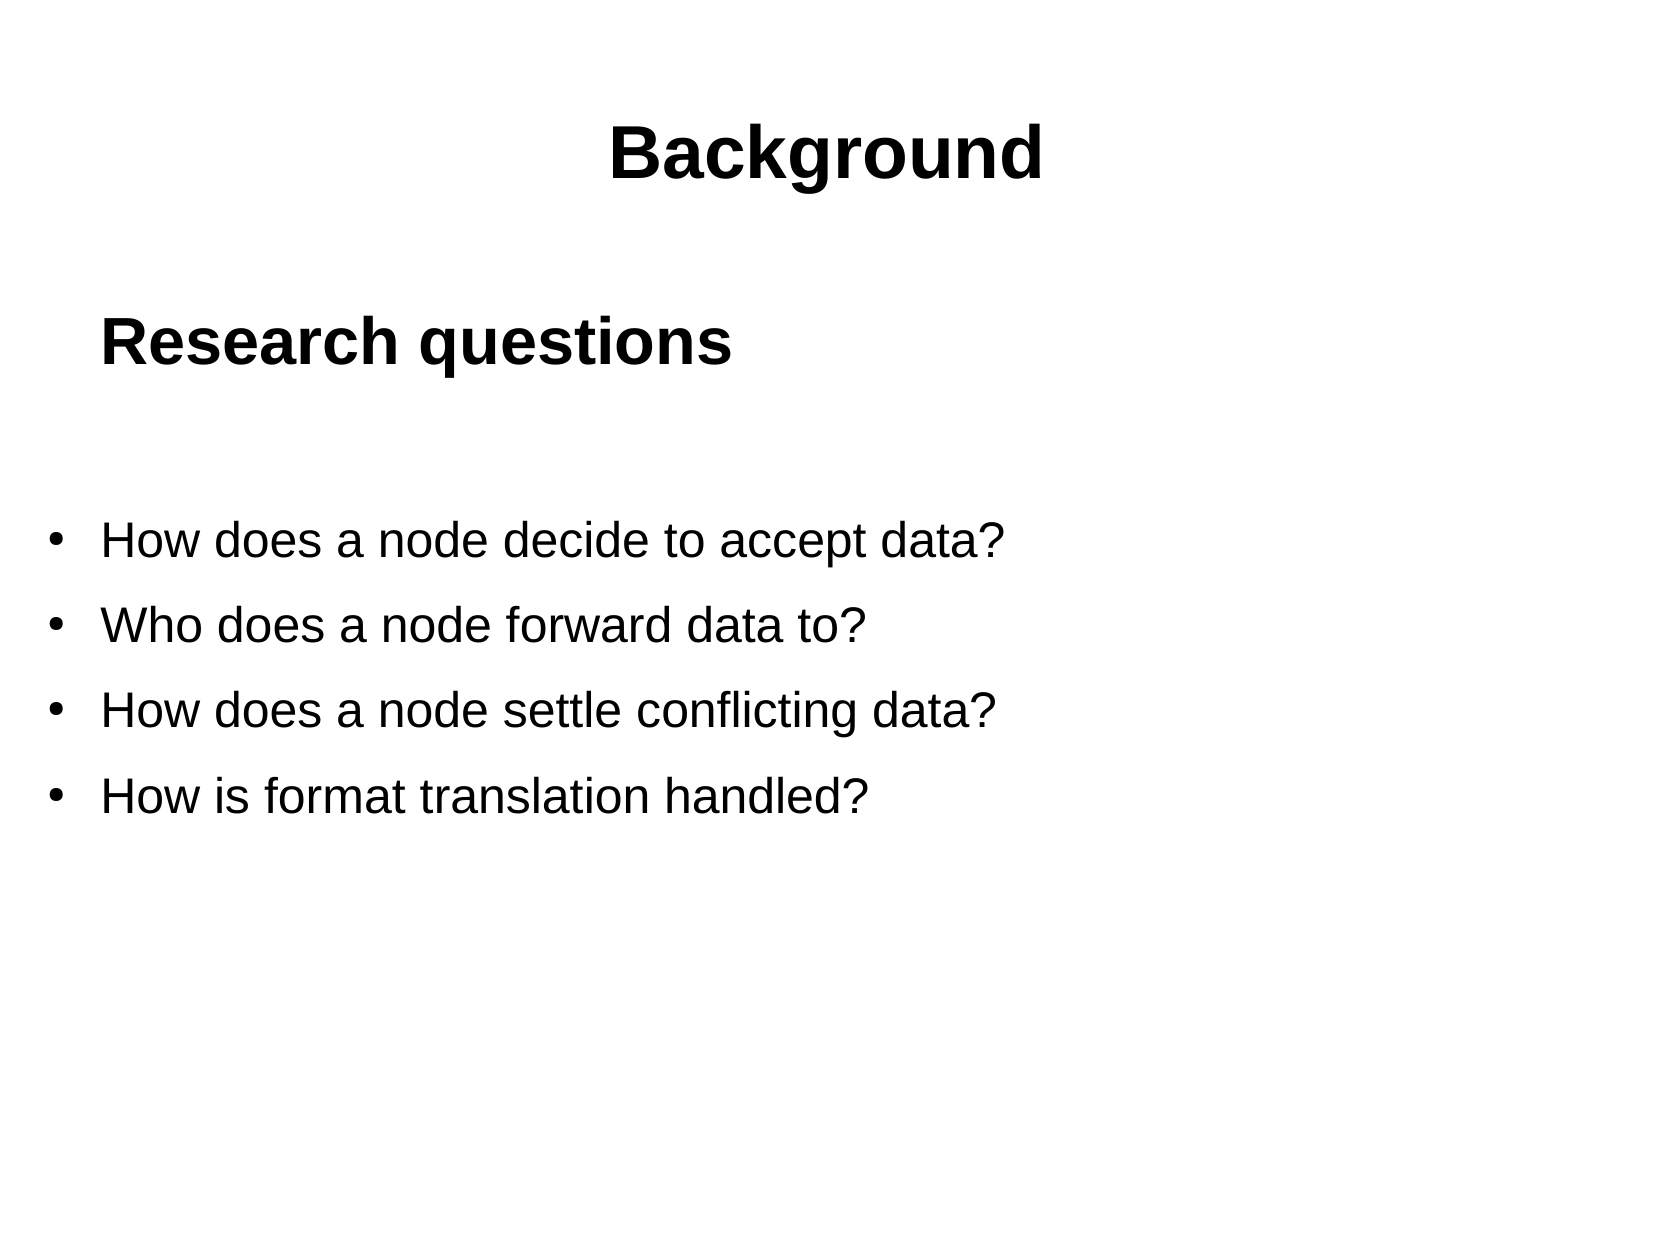

# Background
Research questions
How does a node decide to accept data?
Who does a node forward data to?
How does a node settle conflicting data?
How is format translation handled?